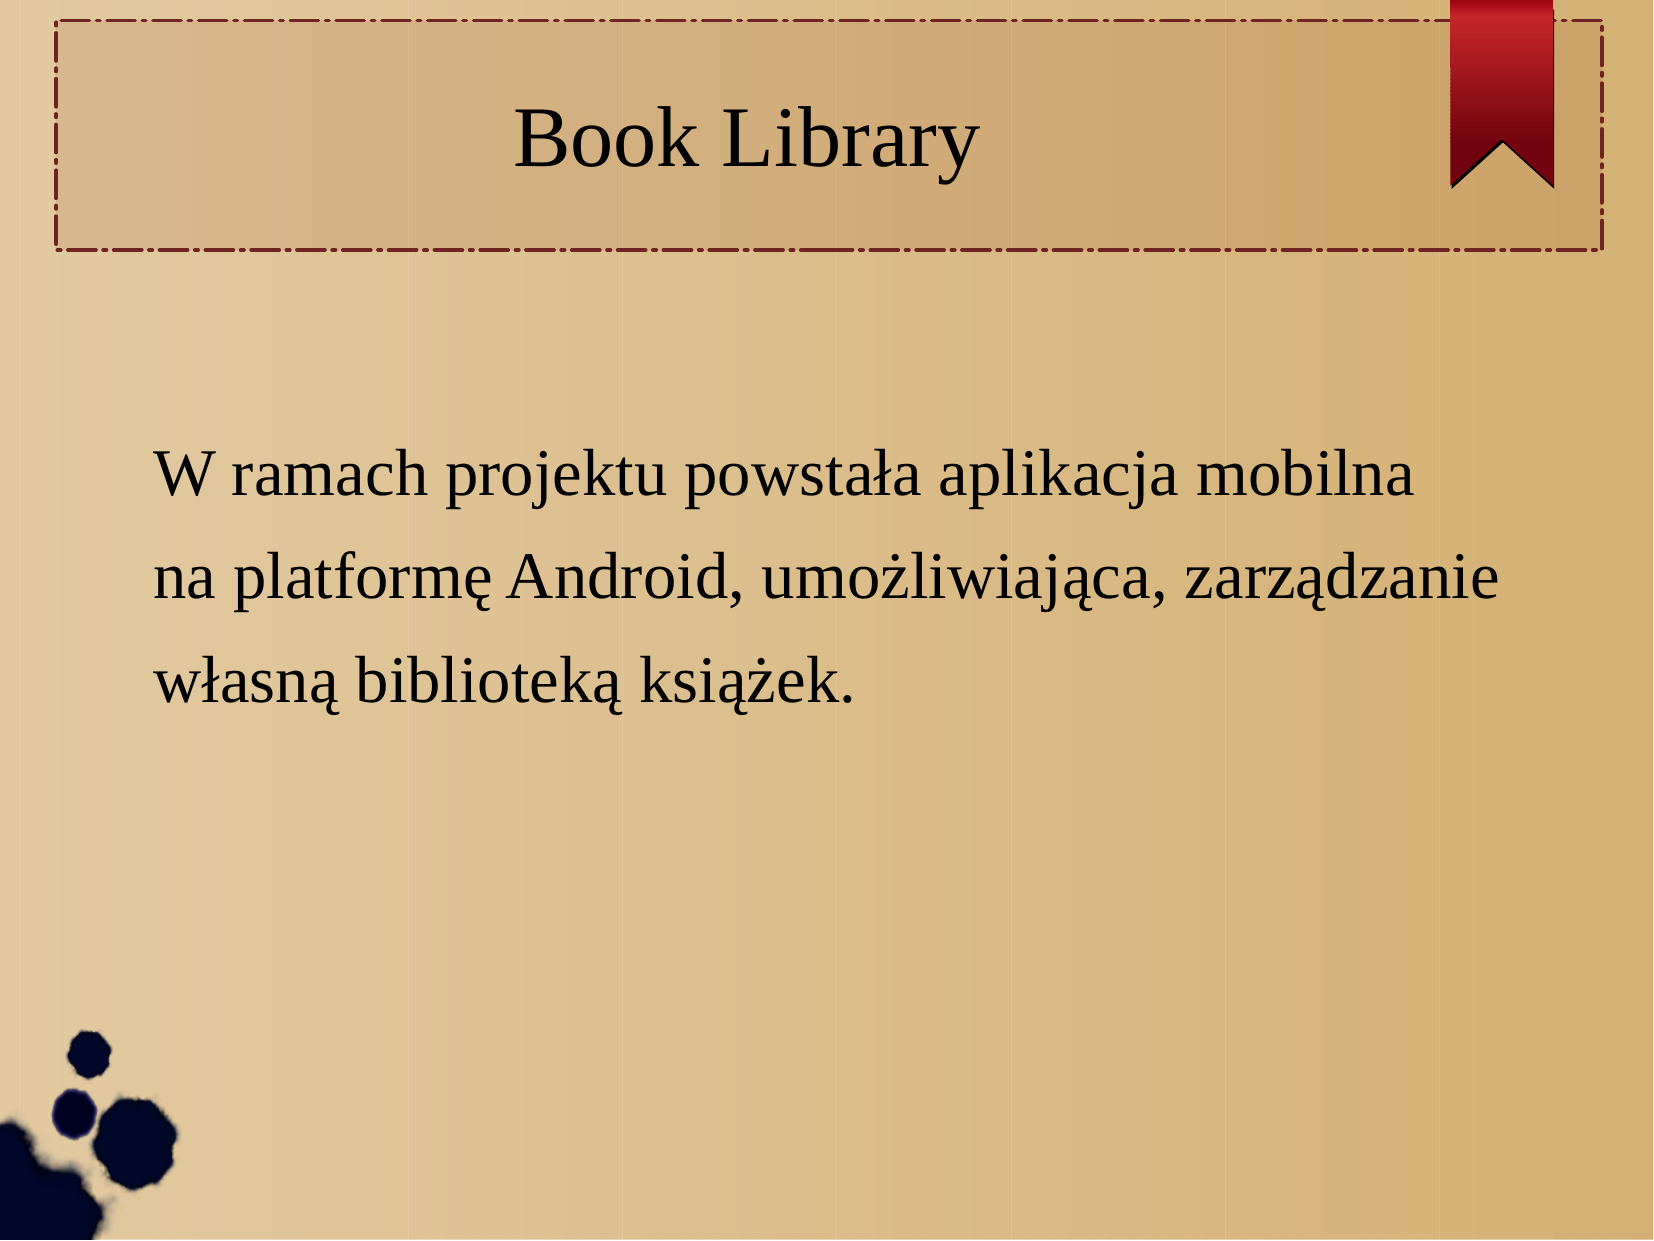

# Book Library
W ramach projektu powstała aplikacja mobilna
na platformę Android, umożliwiająca, zarządzanie
własną biblioteką książek.